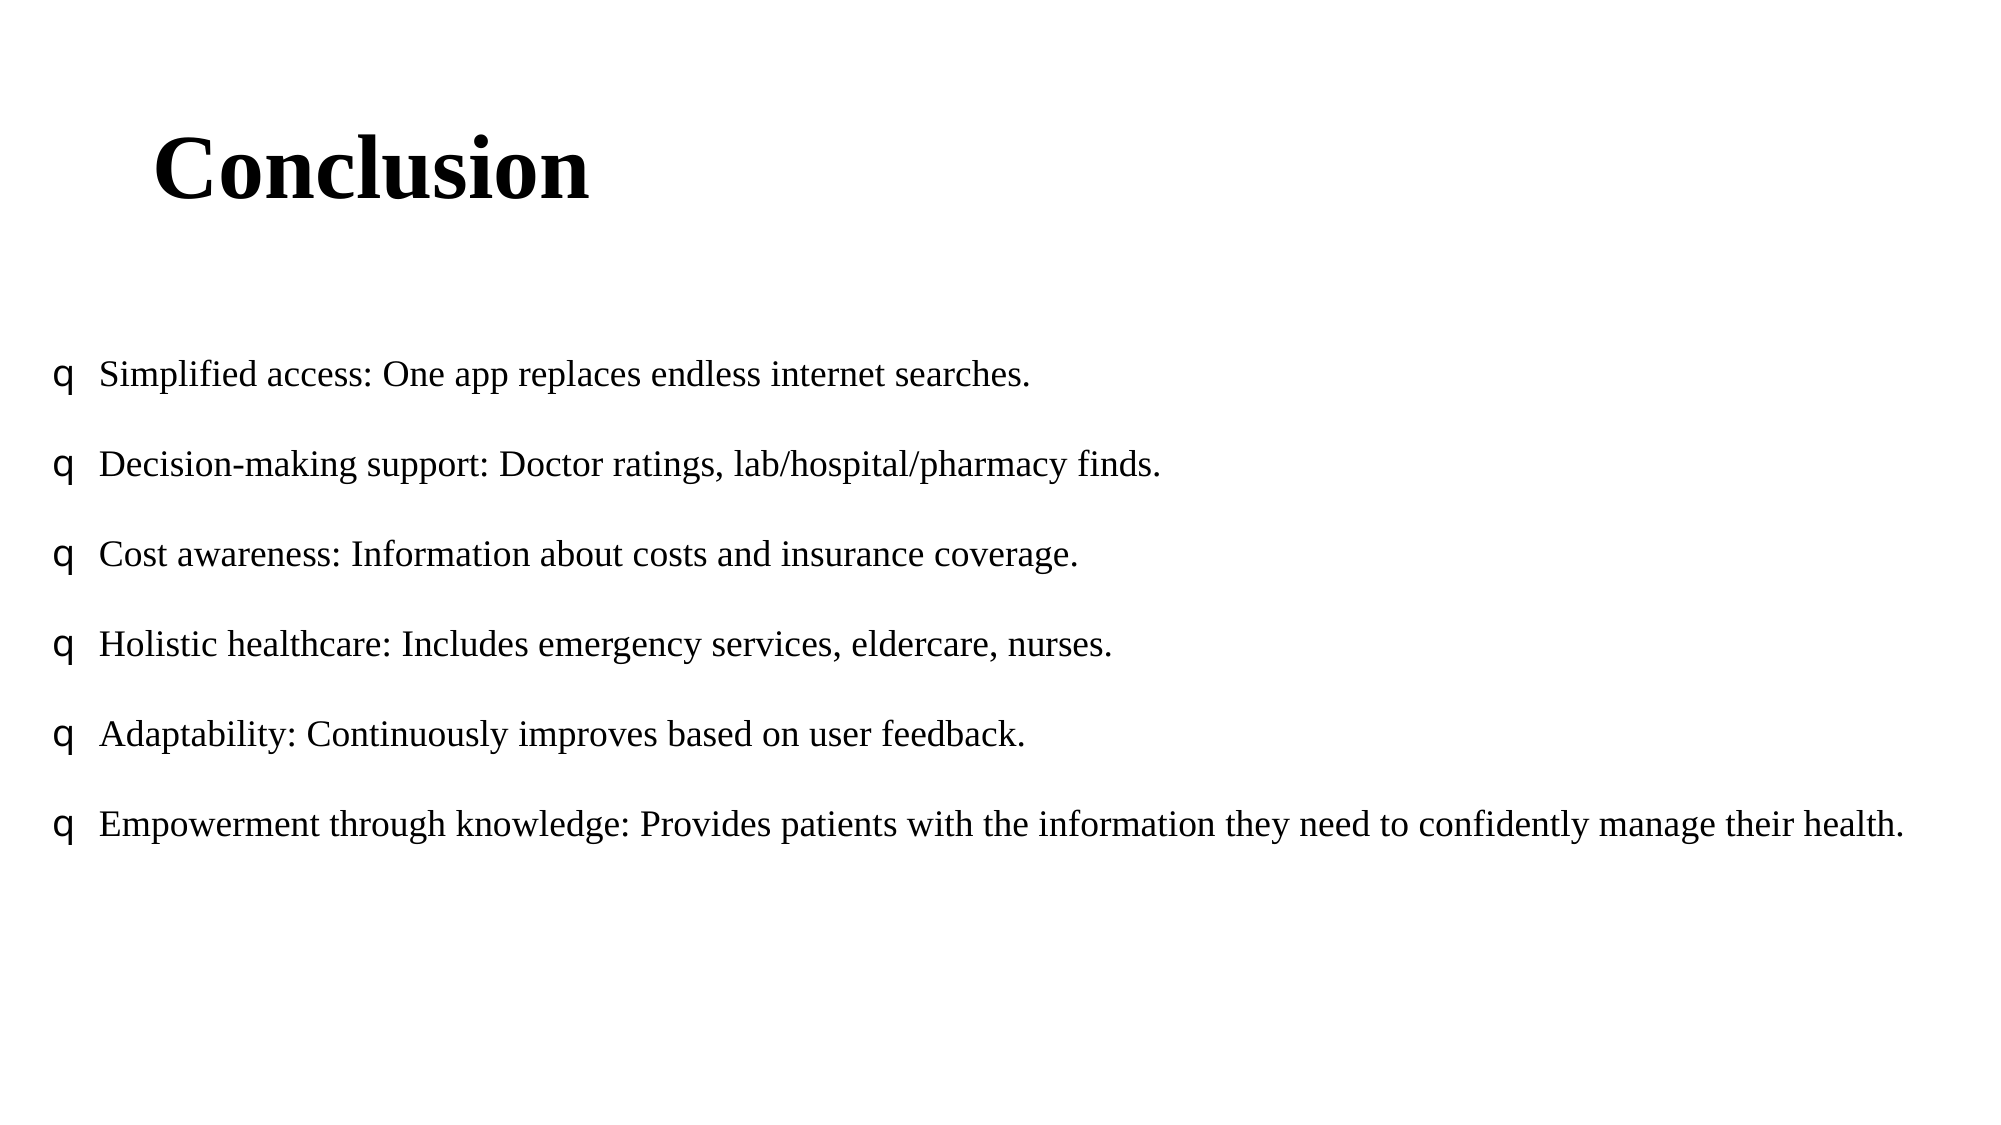

# Conclusion
Simplified access: One app replaces endless internet searches.
Decision-making support: Doctor ratings, lab/hospital/pharmacy finds.
Cost awareness: Information about costs and insurance coverage.
Holistic healthcare: Includes emergency services, eldercare, nurses.
Adaptability: Continuously improves based on user feedback.
Empowerment through knowledge: Provides patients with the information they need to confidently manage their health.